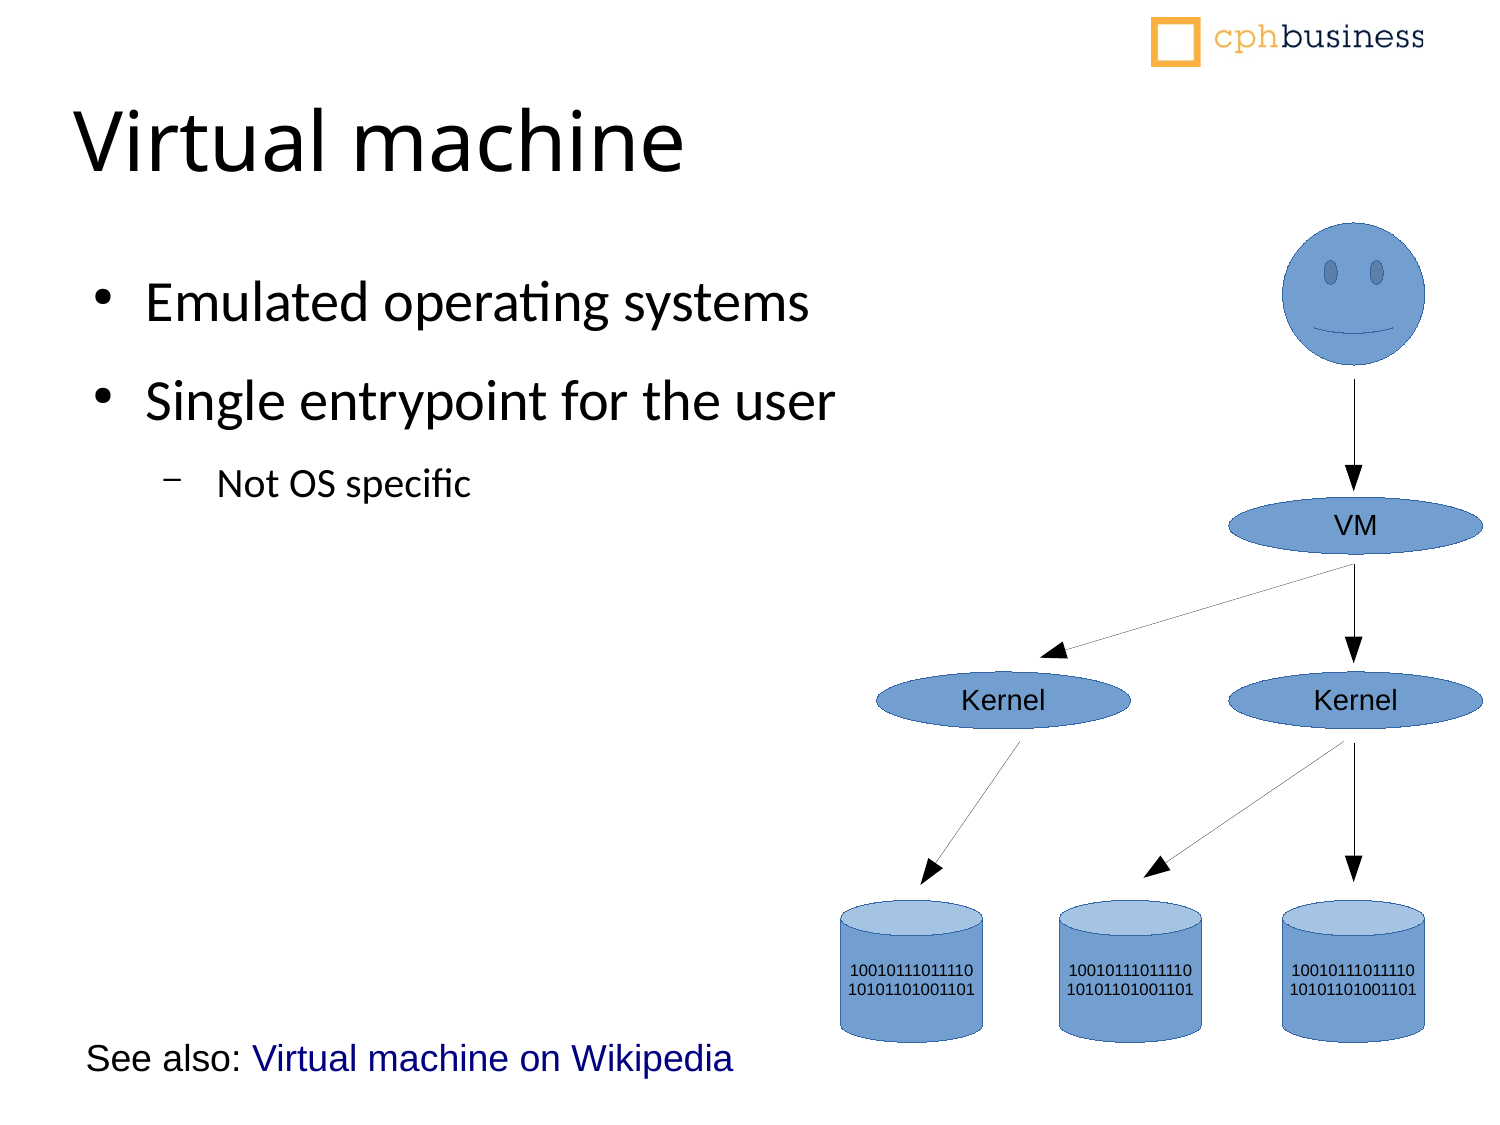

Virtual machine
# Emulated operating systems
Single entrypoint for the user
Not OS specific
VM
Kernel
Kernel
10010111011110
10101101001101
10010111011110
10101101001101
10010111011110
10101101001101
See also: Virtual machine on Wikipedia